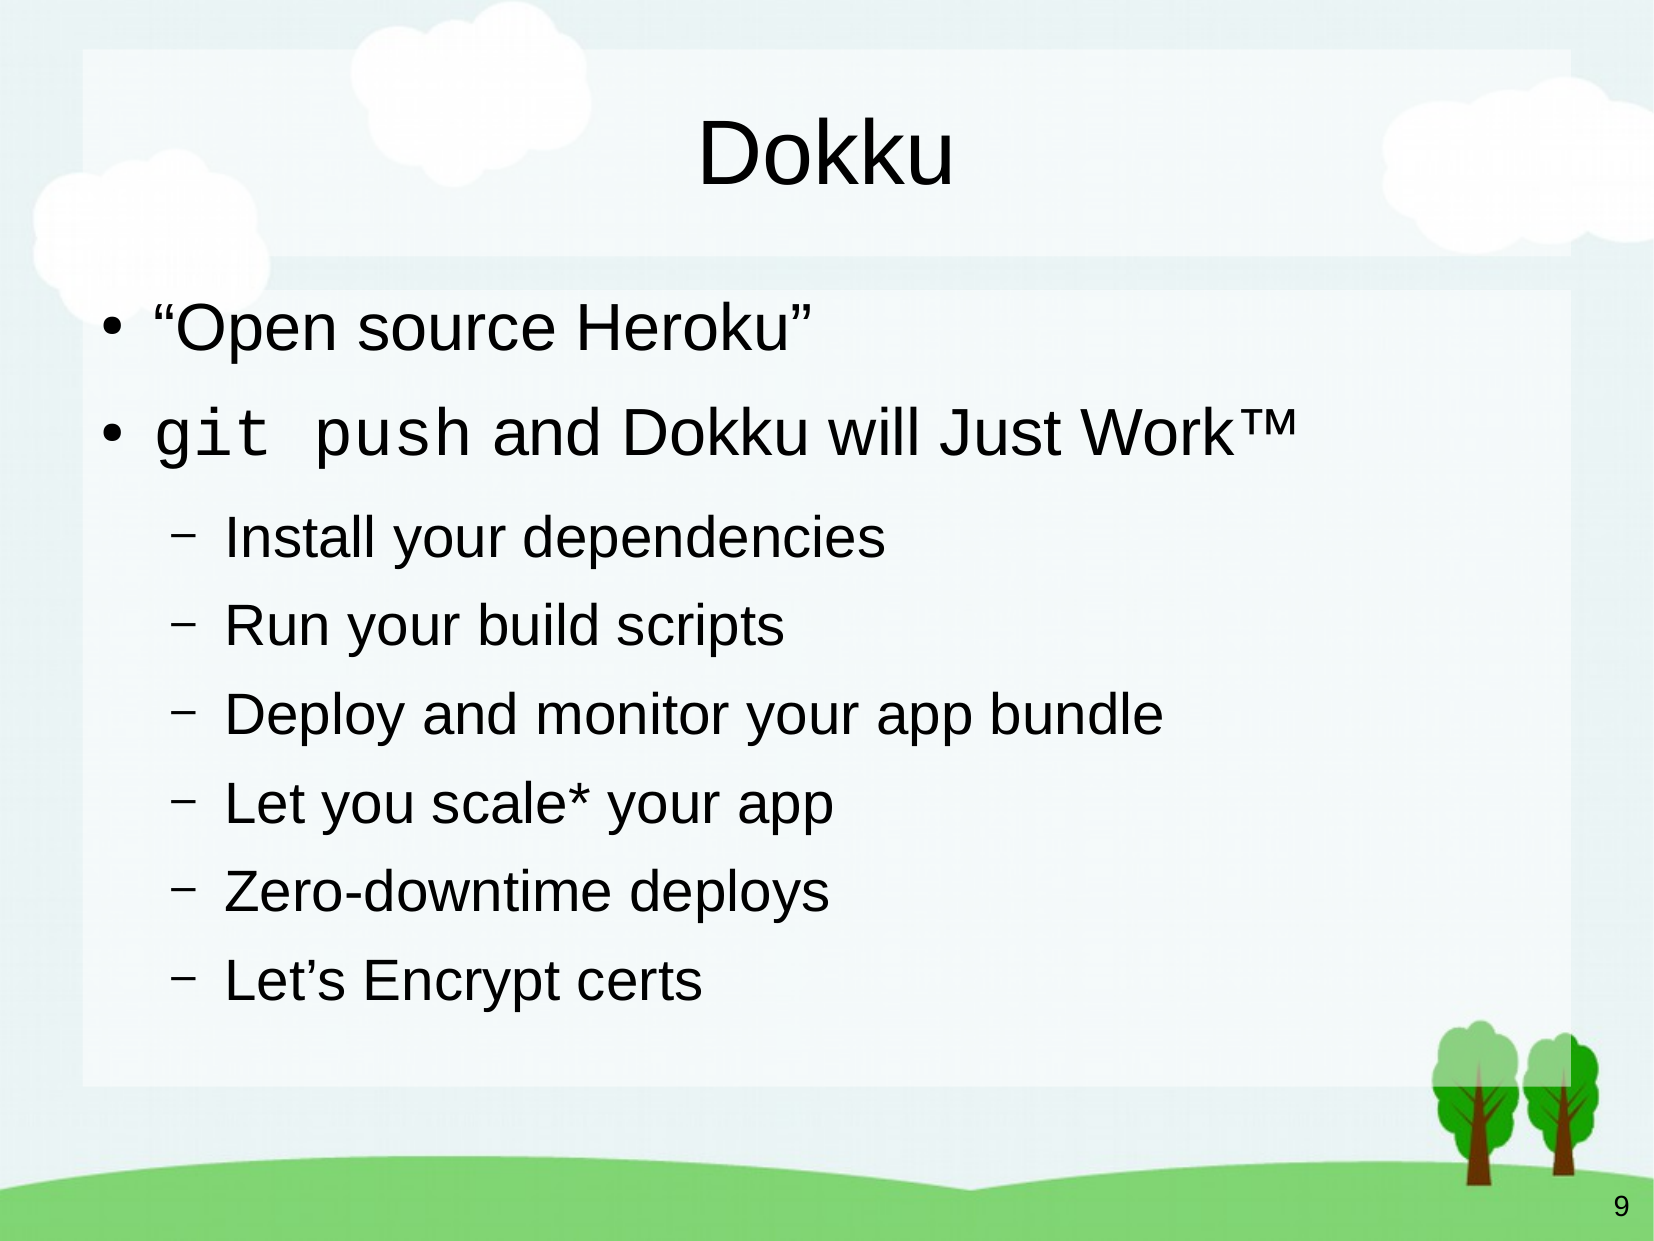

# Dokku
“Open source Heroku”
git push and Dokku will Just Work™
Install your dependencies
Run your build scripts
Deploy and monitor your app bundle
Let you scale* your app
Zero-downtime deploys
Let’s Encrypt certs
9